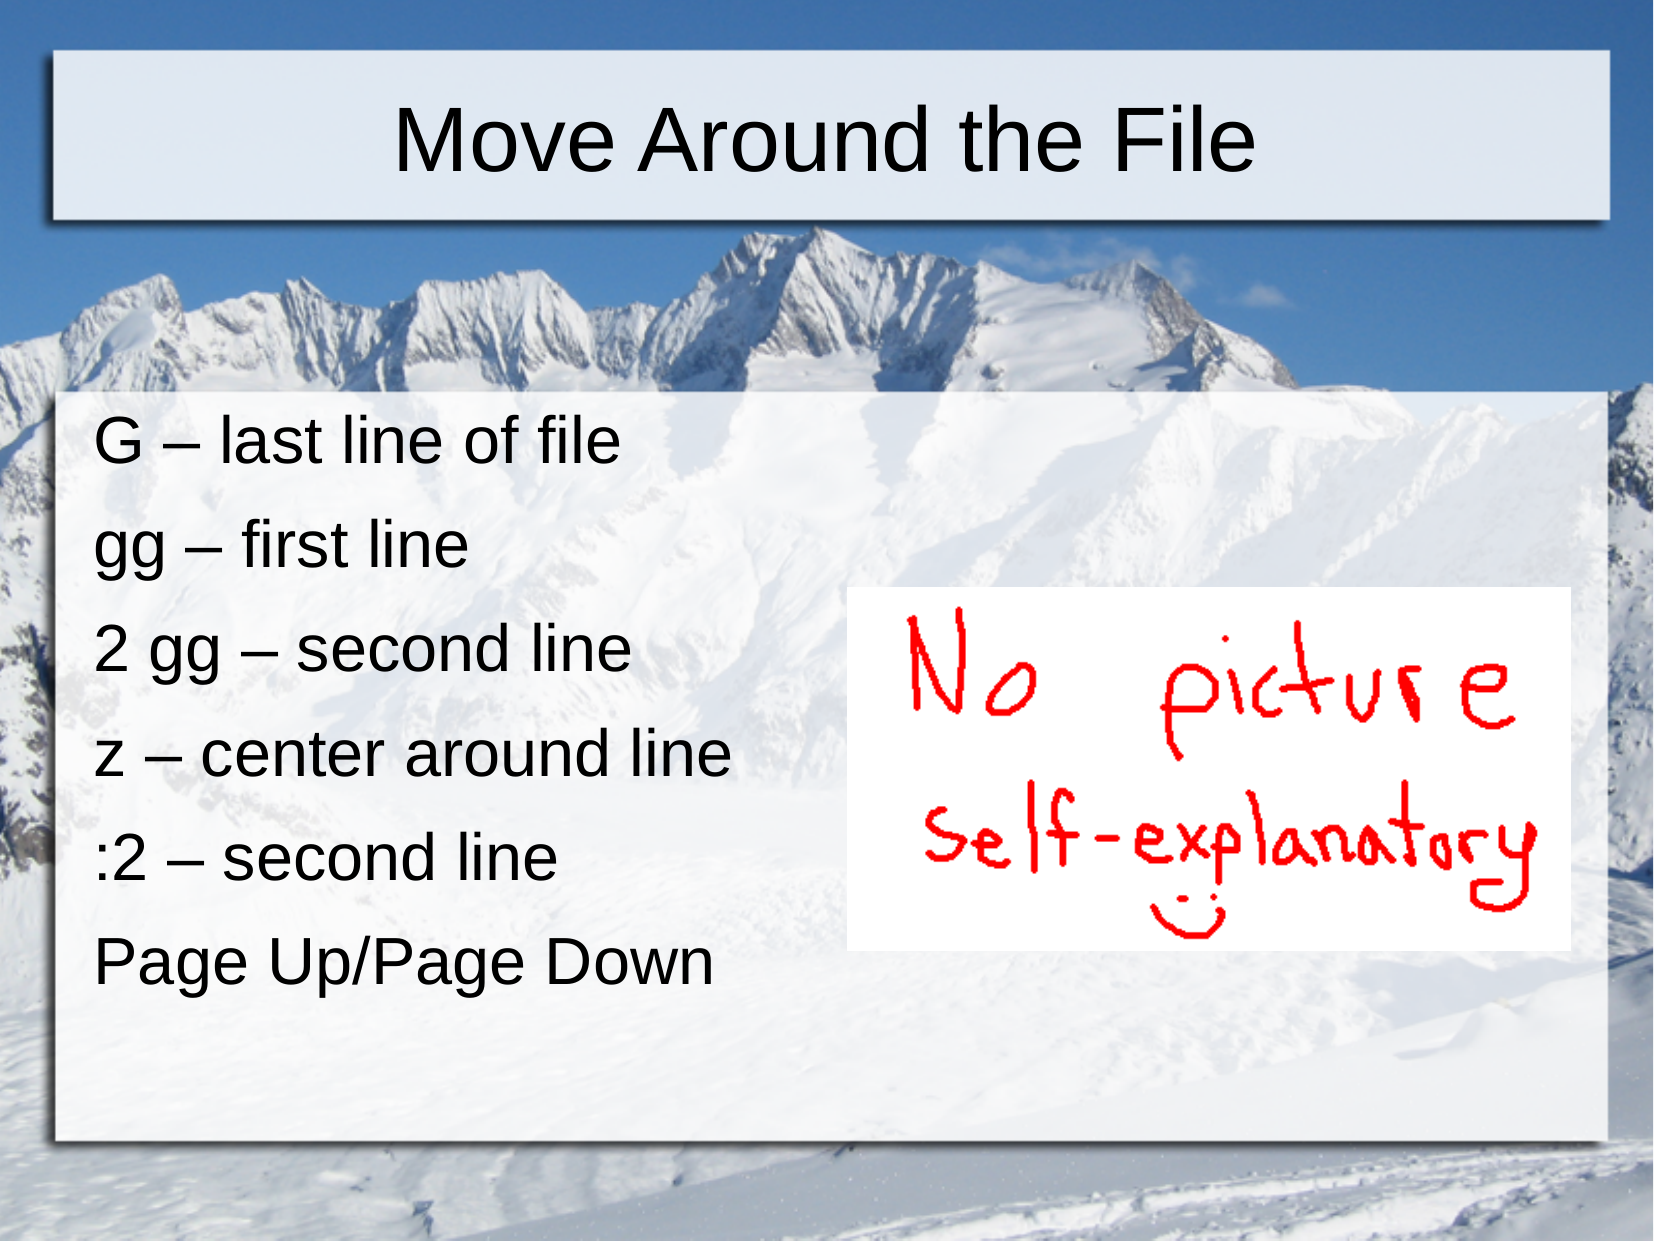

# Move Around the File
G – last line of file
gg – first line
2 gg – second line
z – center around line
:2 – second line
Page Up/Page Down